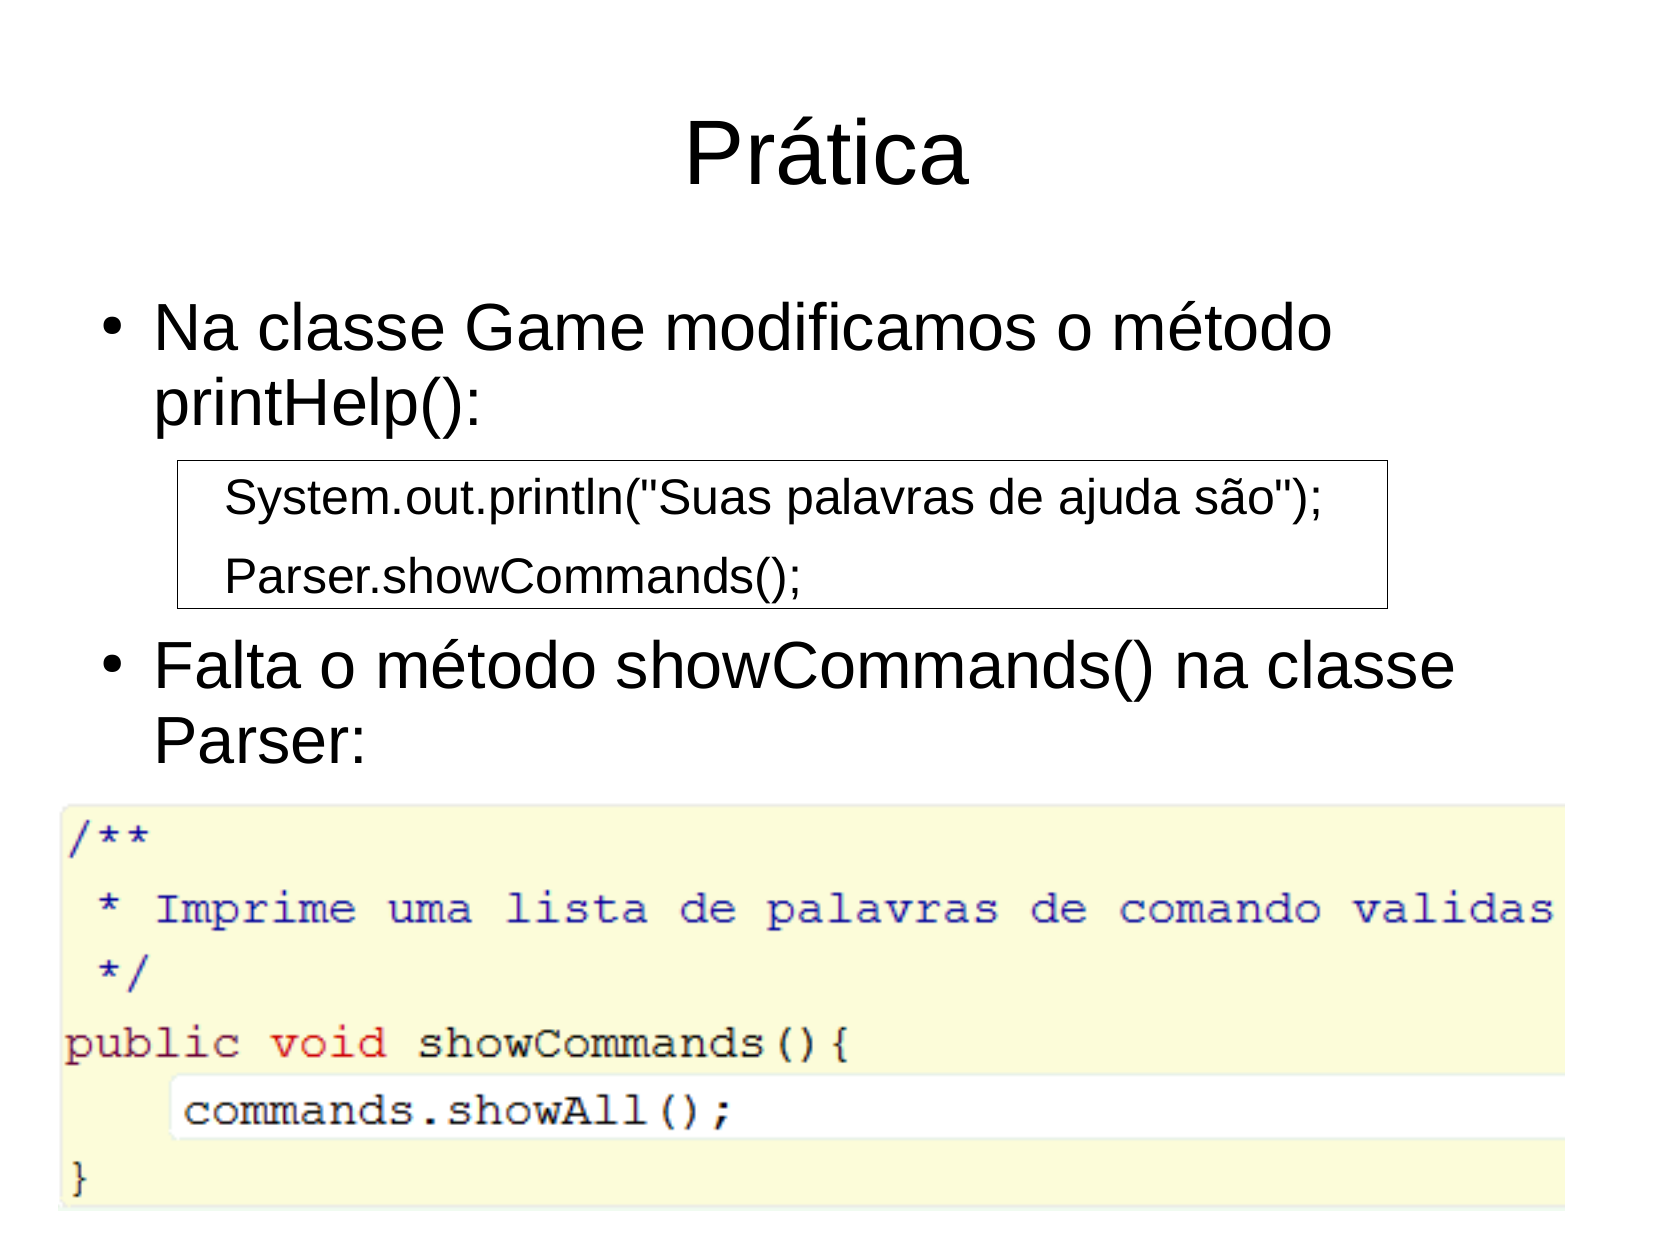

# Prática
Na classe Game modificamos o método printHelp():
System.out.println("Suas palavras de ajuda são");
Parser.showCommands();
Falta o método showCommands() na classe Parser: